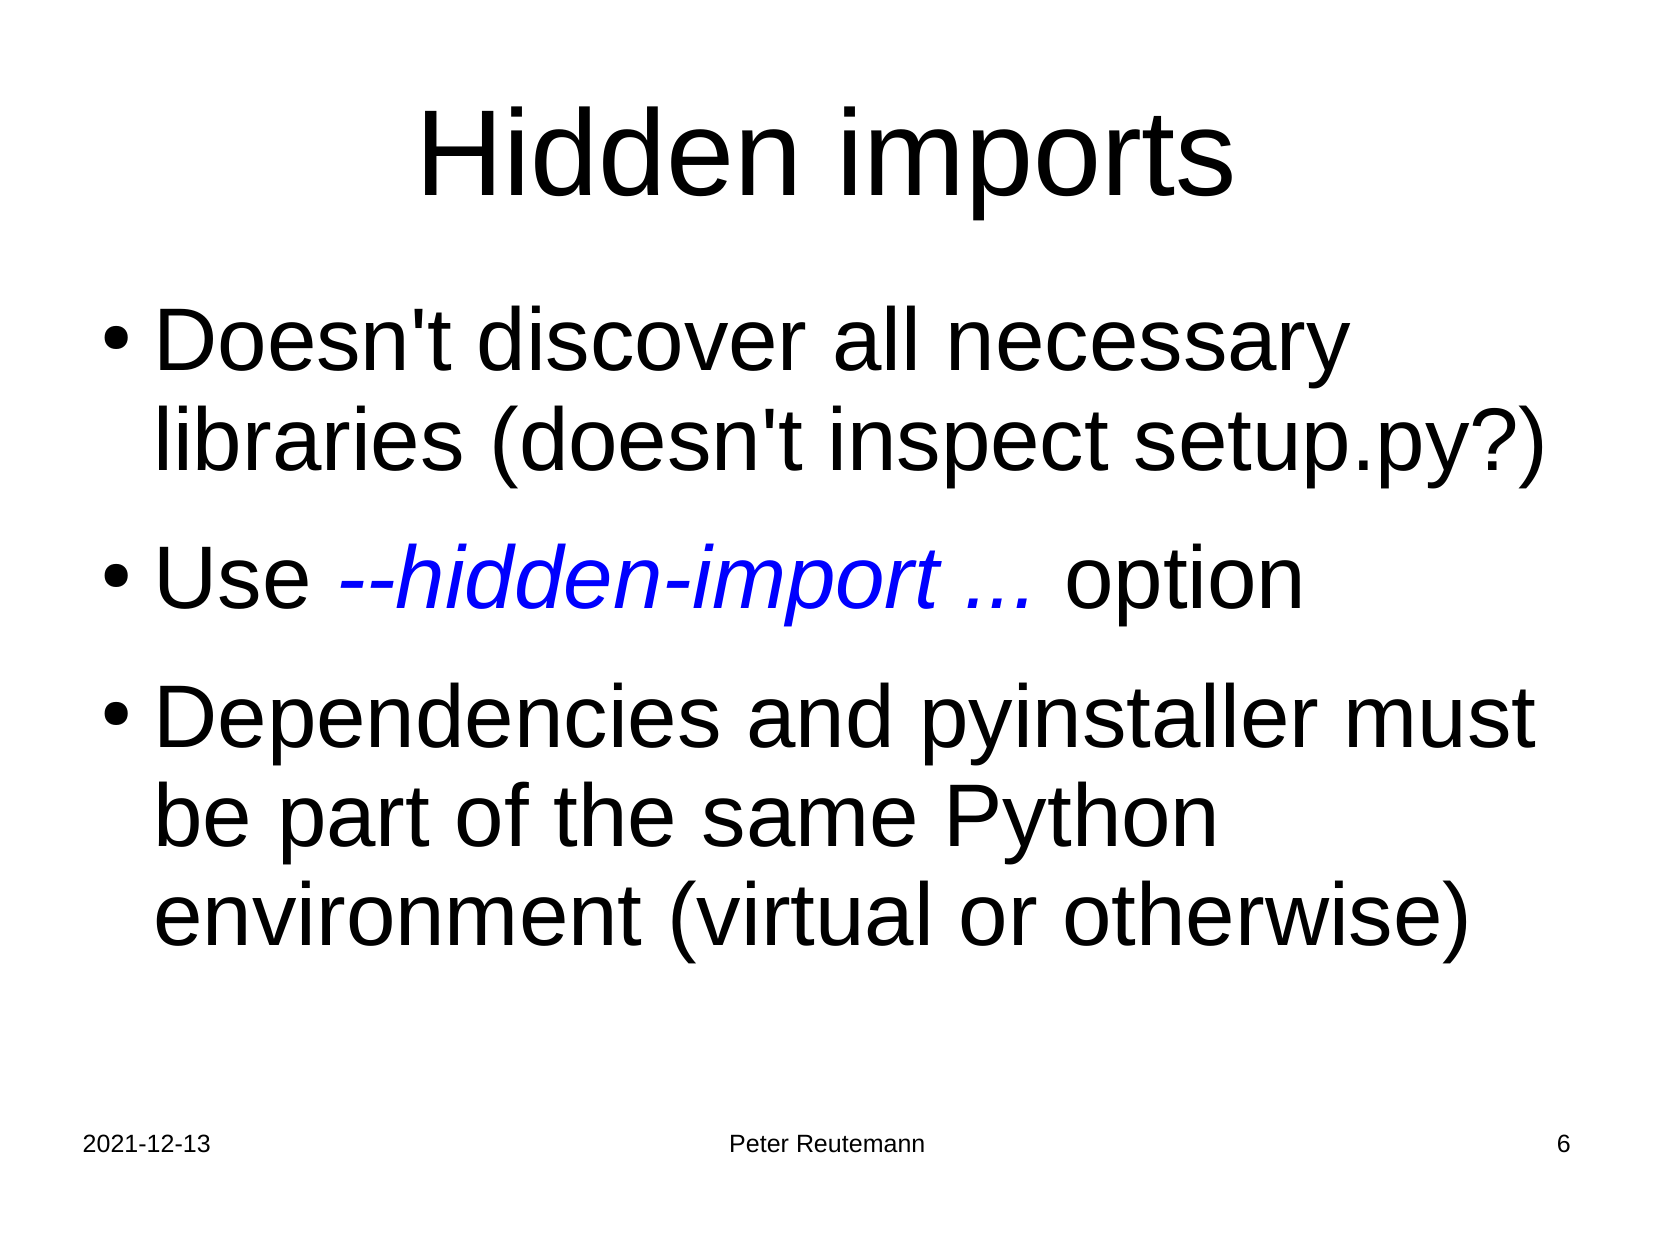

# Hidden imports
Doesn't discover all necessary libraries (doesn't inspect setup.py?)
Use --hidden-import ... option
Dependencies and pyinstaller must be part of the same Python environment (virtual or otherwise)
2021-12-13
Peter Reutemann
6